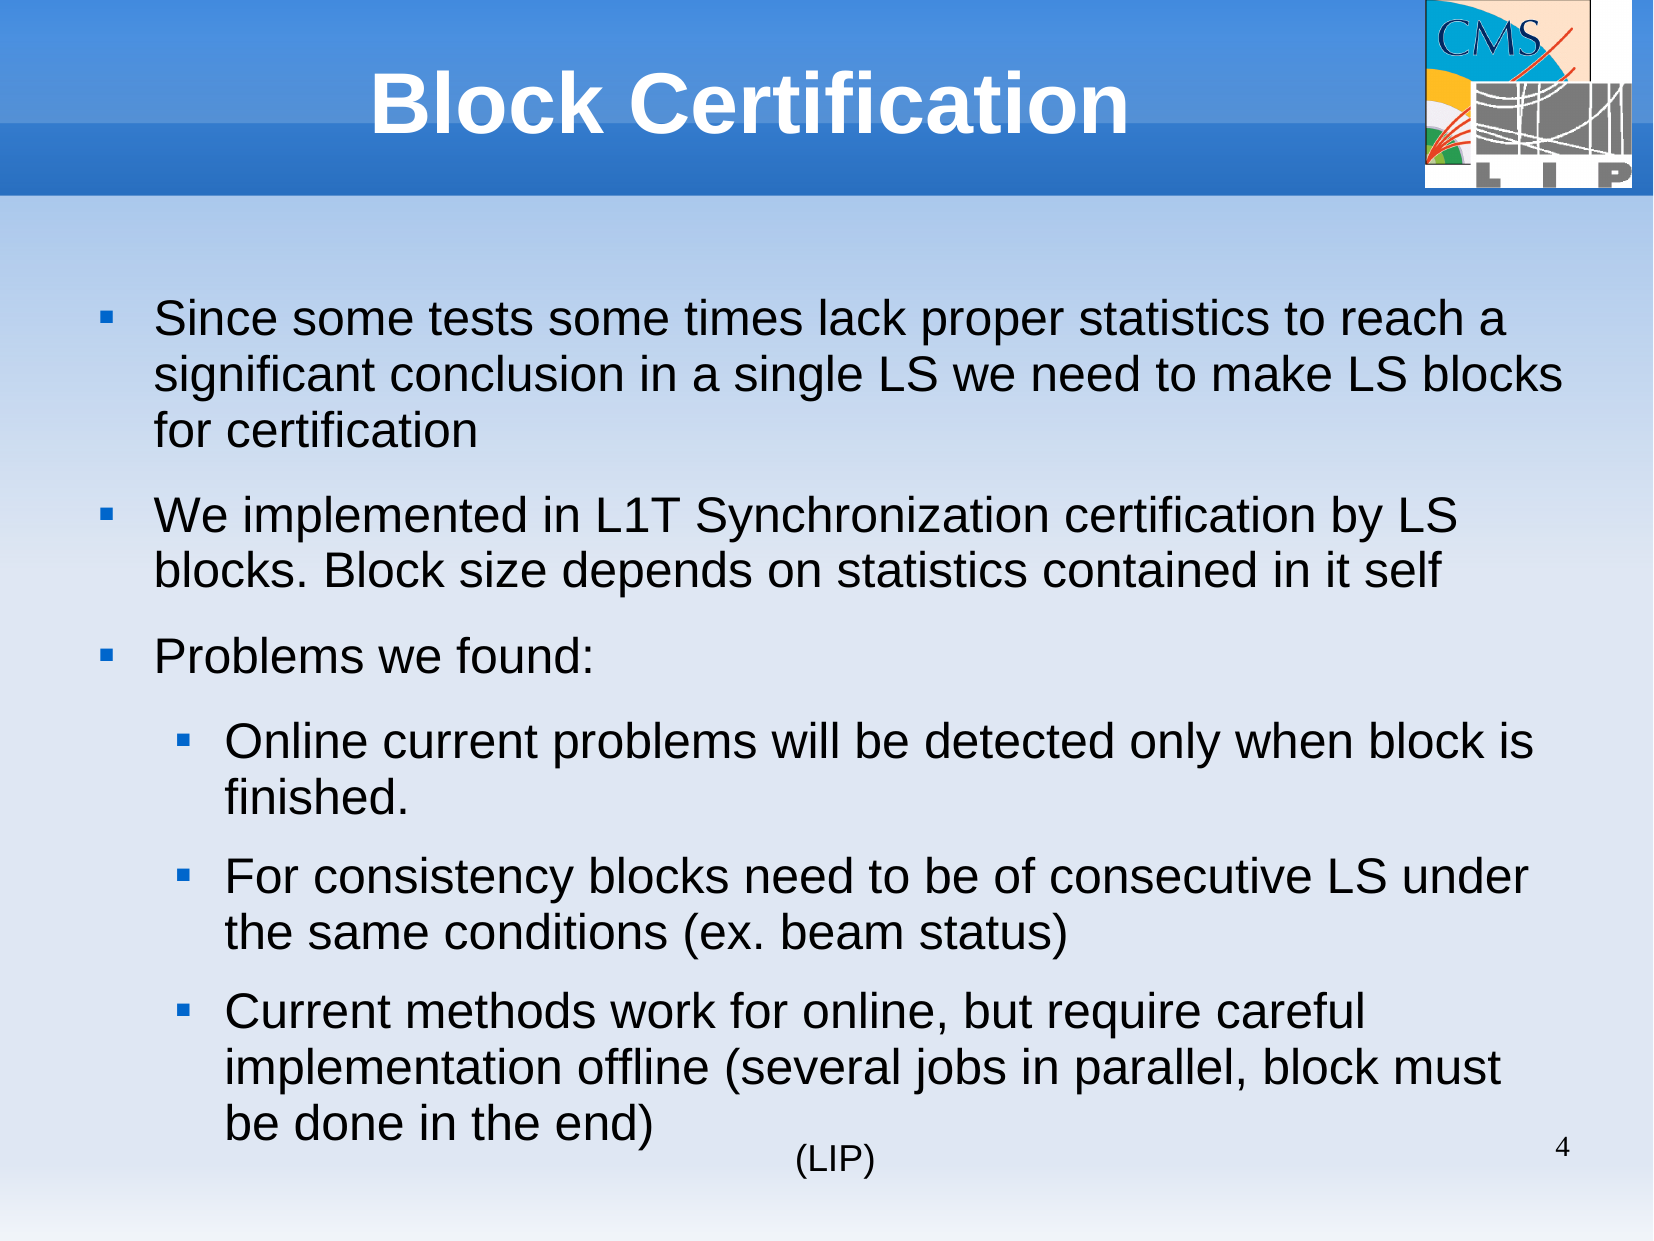

# Block Certification
Since some tests some times lack proper statistics to reach a significant conclusion in a single LS we need to make LS blocks for certification
We implemented in L1T Synchronization certification by LS blocks. Block size depends on statistics contained in it self
Problems we found:
Online current problems will be detected only when block is finished.
For consistency blocks need to be of consecutive LS under the same conditions (ex. beam status)
Current methods work for online, but require careful implementation offline (several jobs in parallel, block must be done in the end)
4